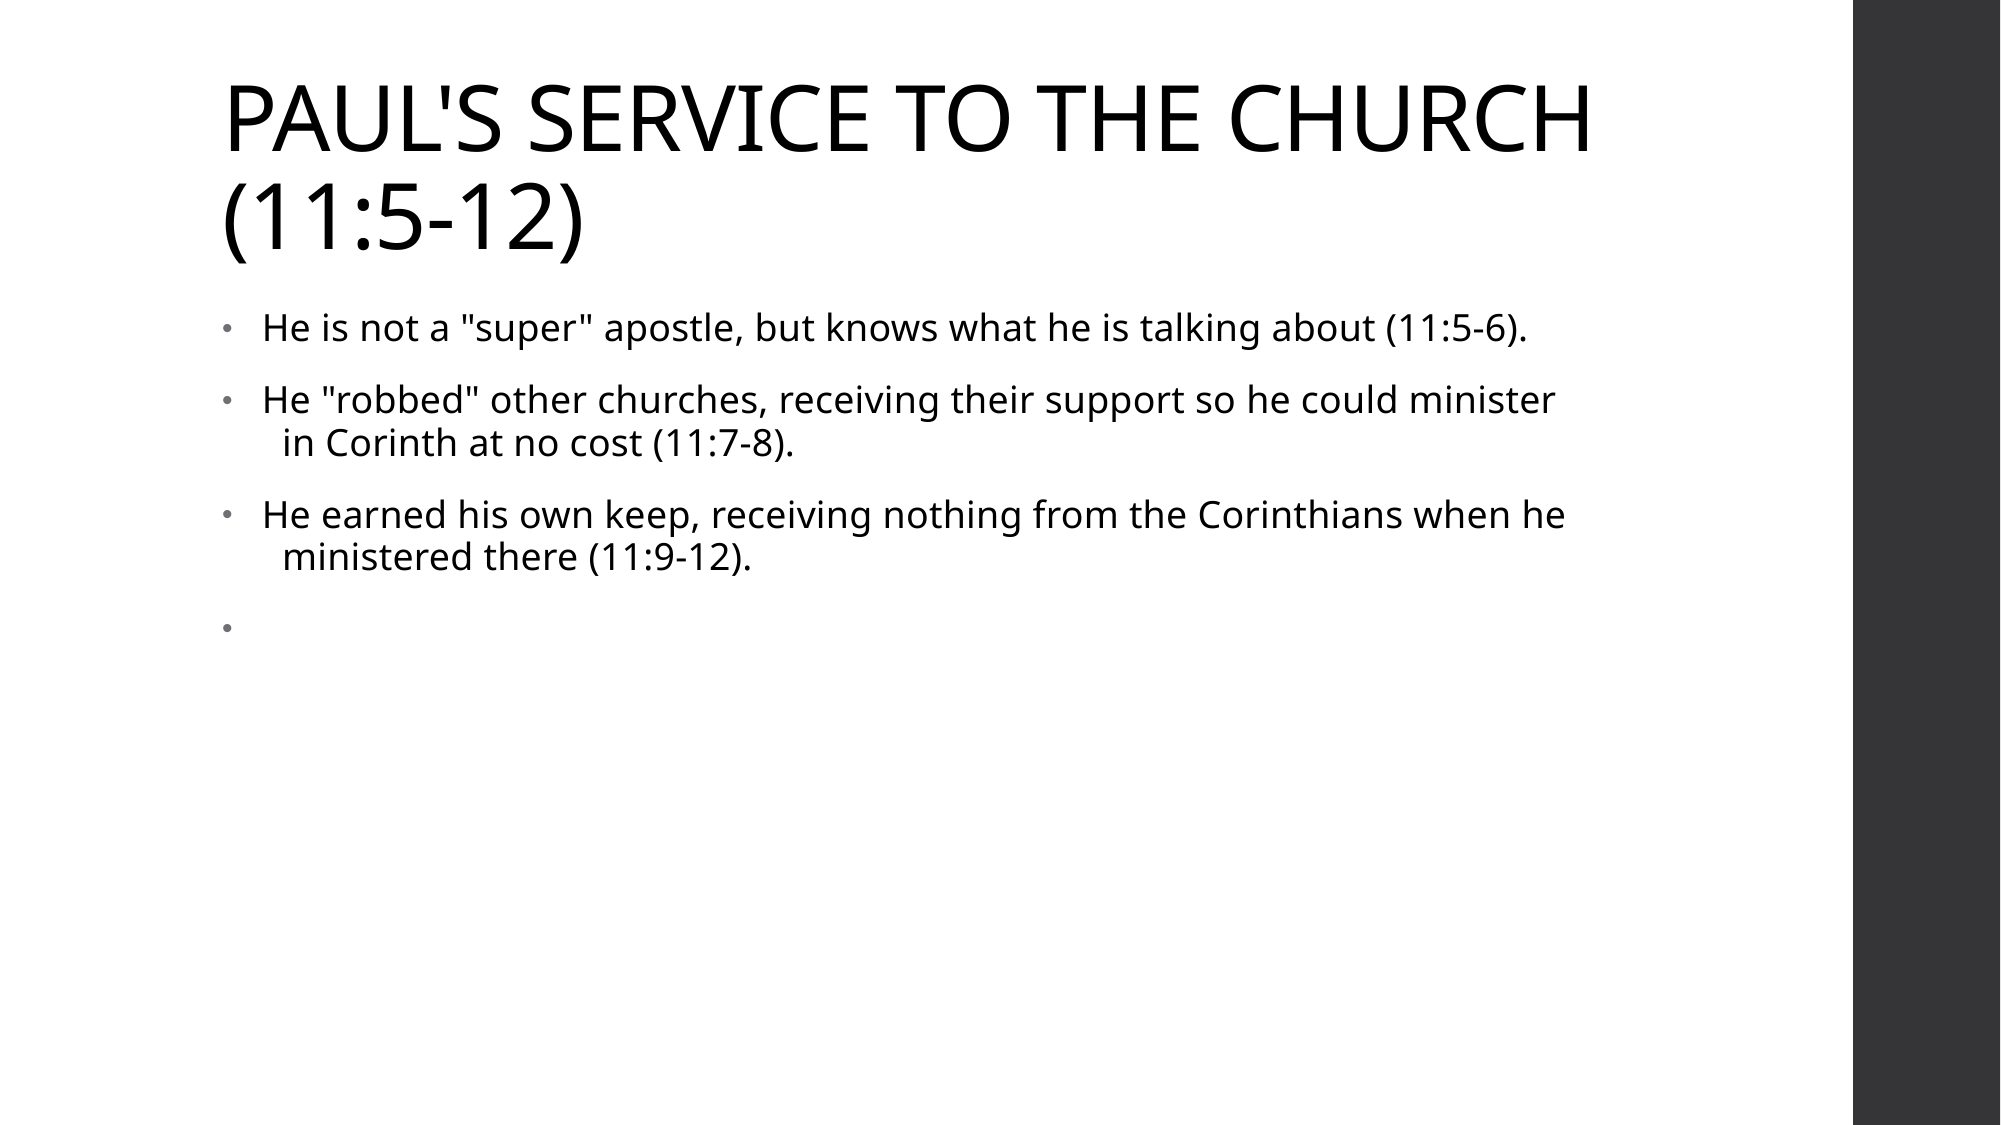

# PAUL'S SERVICE TO THE CHURCH (11:5-12)
 He is not a "super" apostle, but knows what he is talking about (11:5-6).
 He "robbed" other churches, receiving their support so he could minister in Corinth at no cost (11:7-8).
 He earned his own keep, receiving nothing from the Corinthians when he ministered there (11:9-12).